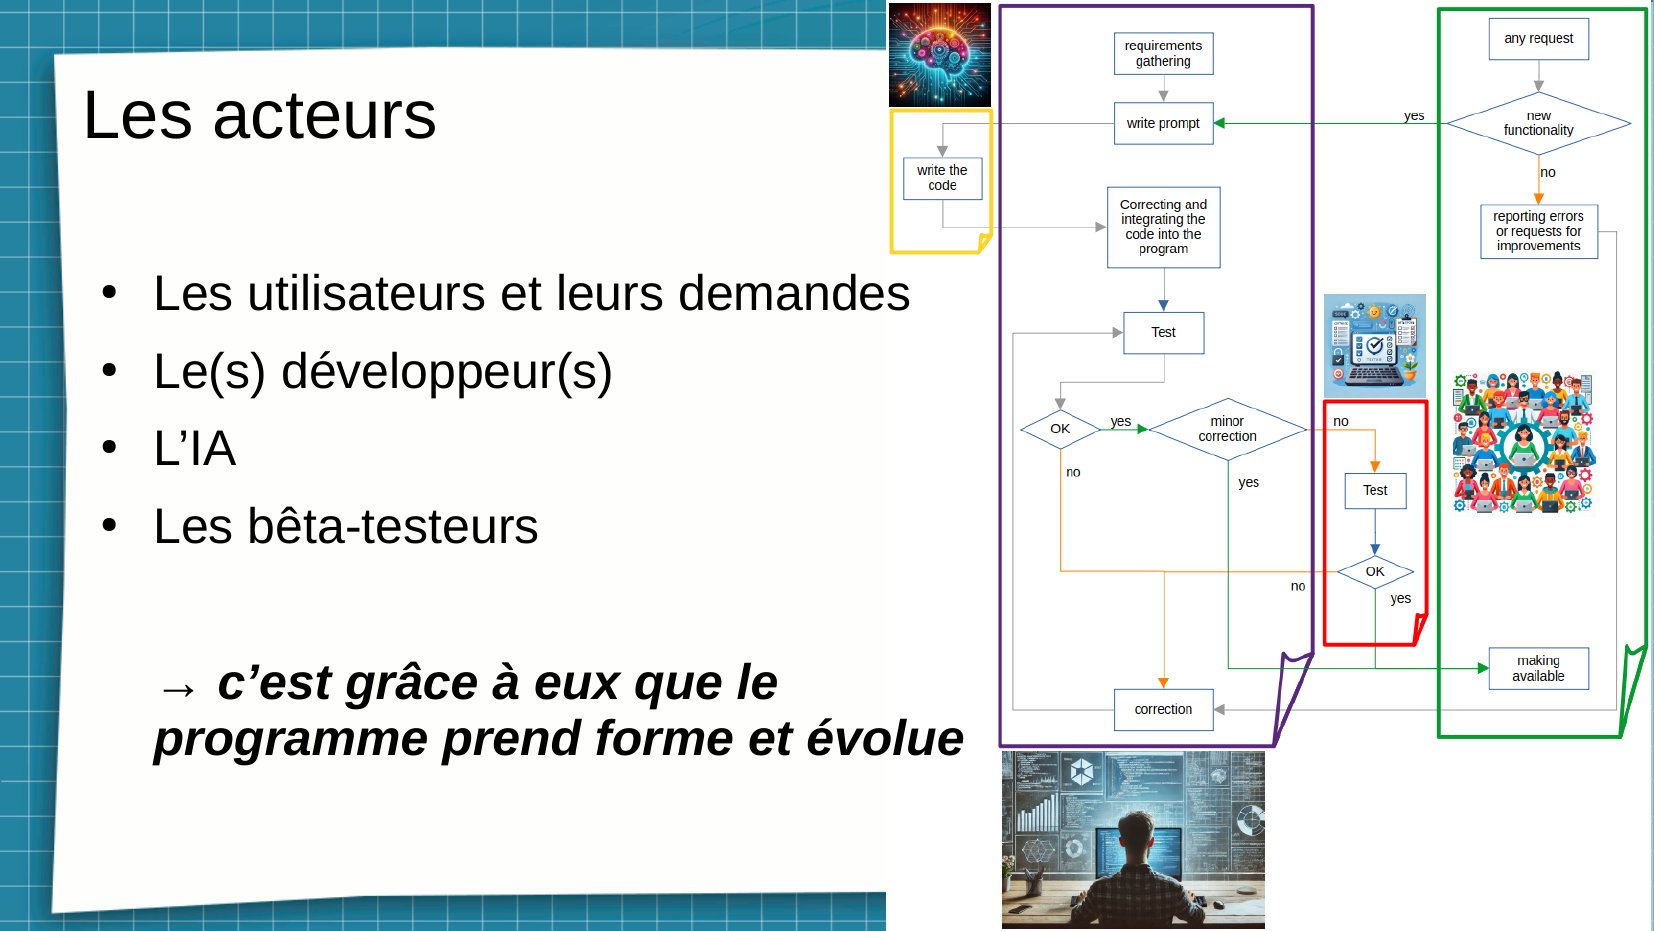

# Les acteurs
Les utilisateurs et leurs demandes
Le(s) développeur(s)
L’IA
Les bêta-testeurs
→ c’est grâce à eux que le programme prend forme et évolue